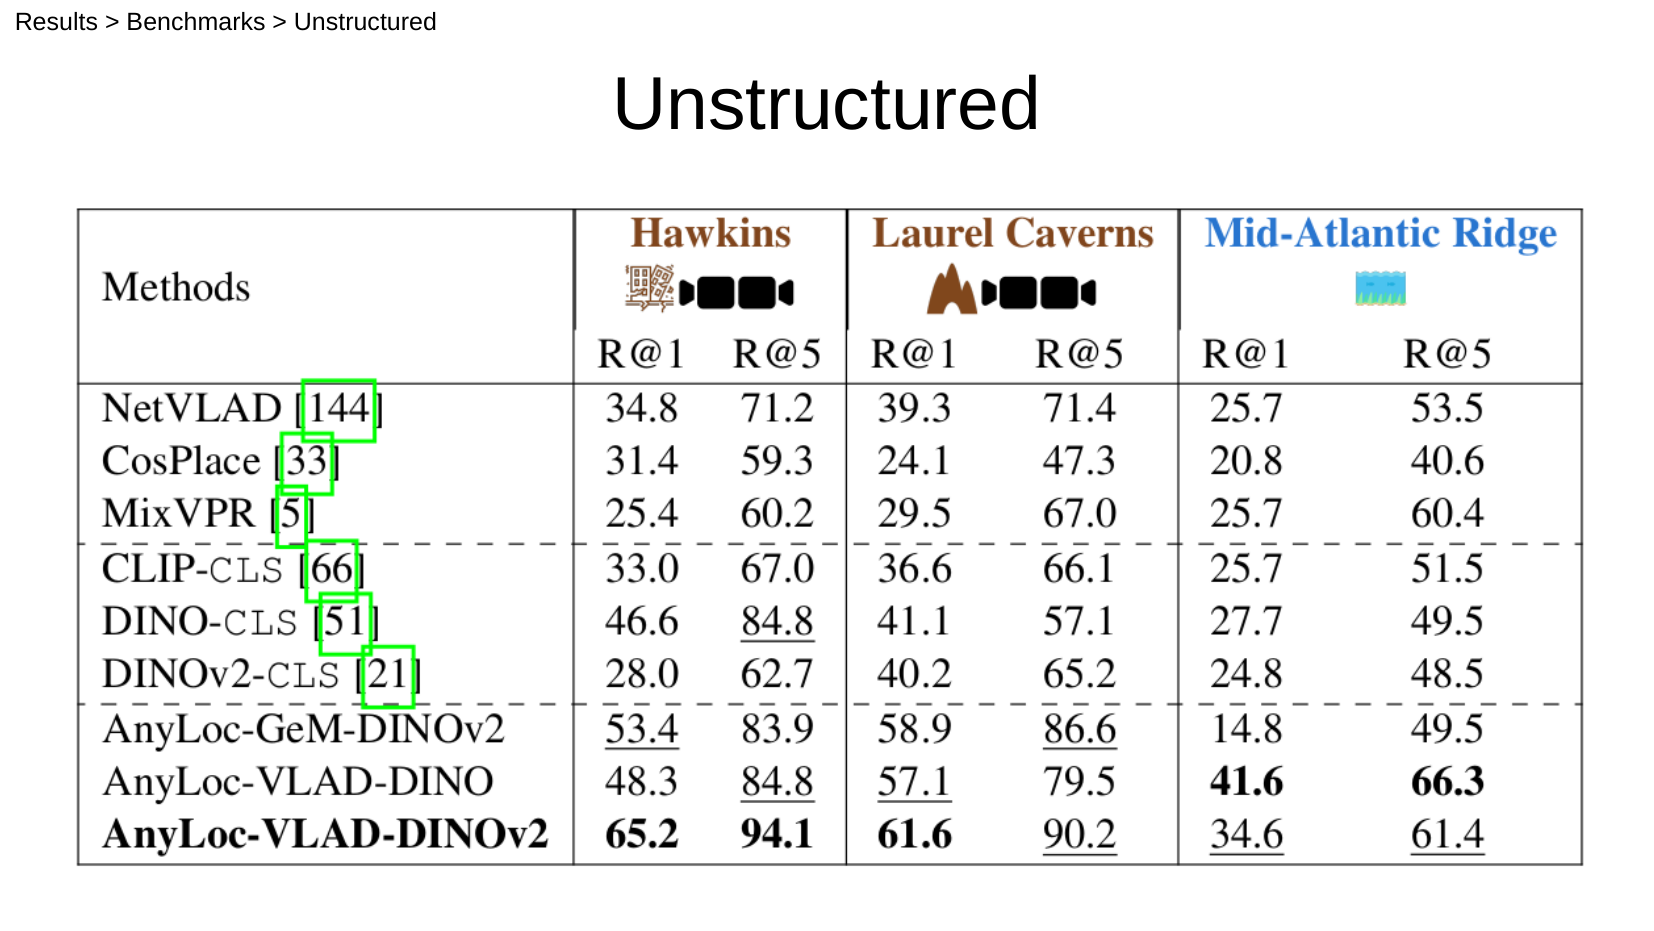

Results > Benchmarks > Unstructured
# Unstructured